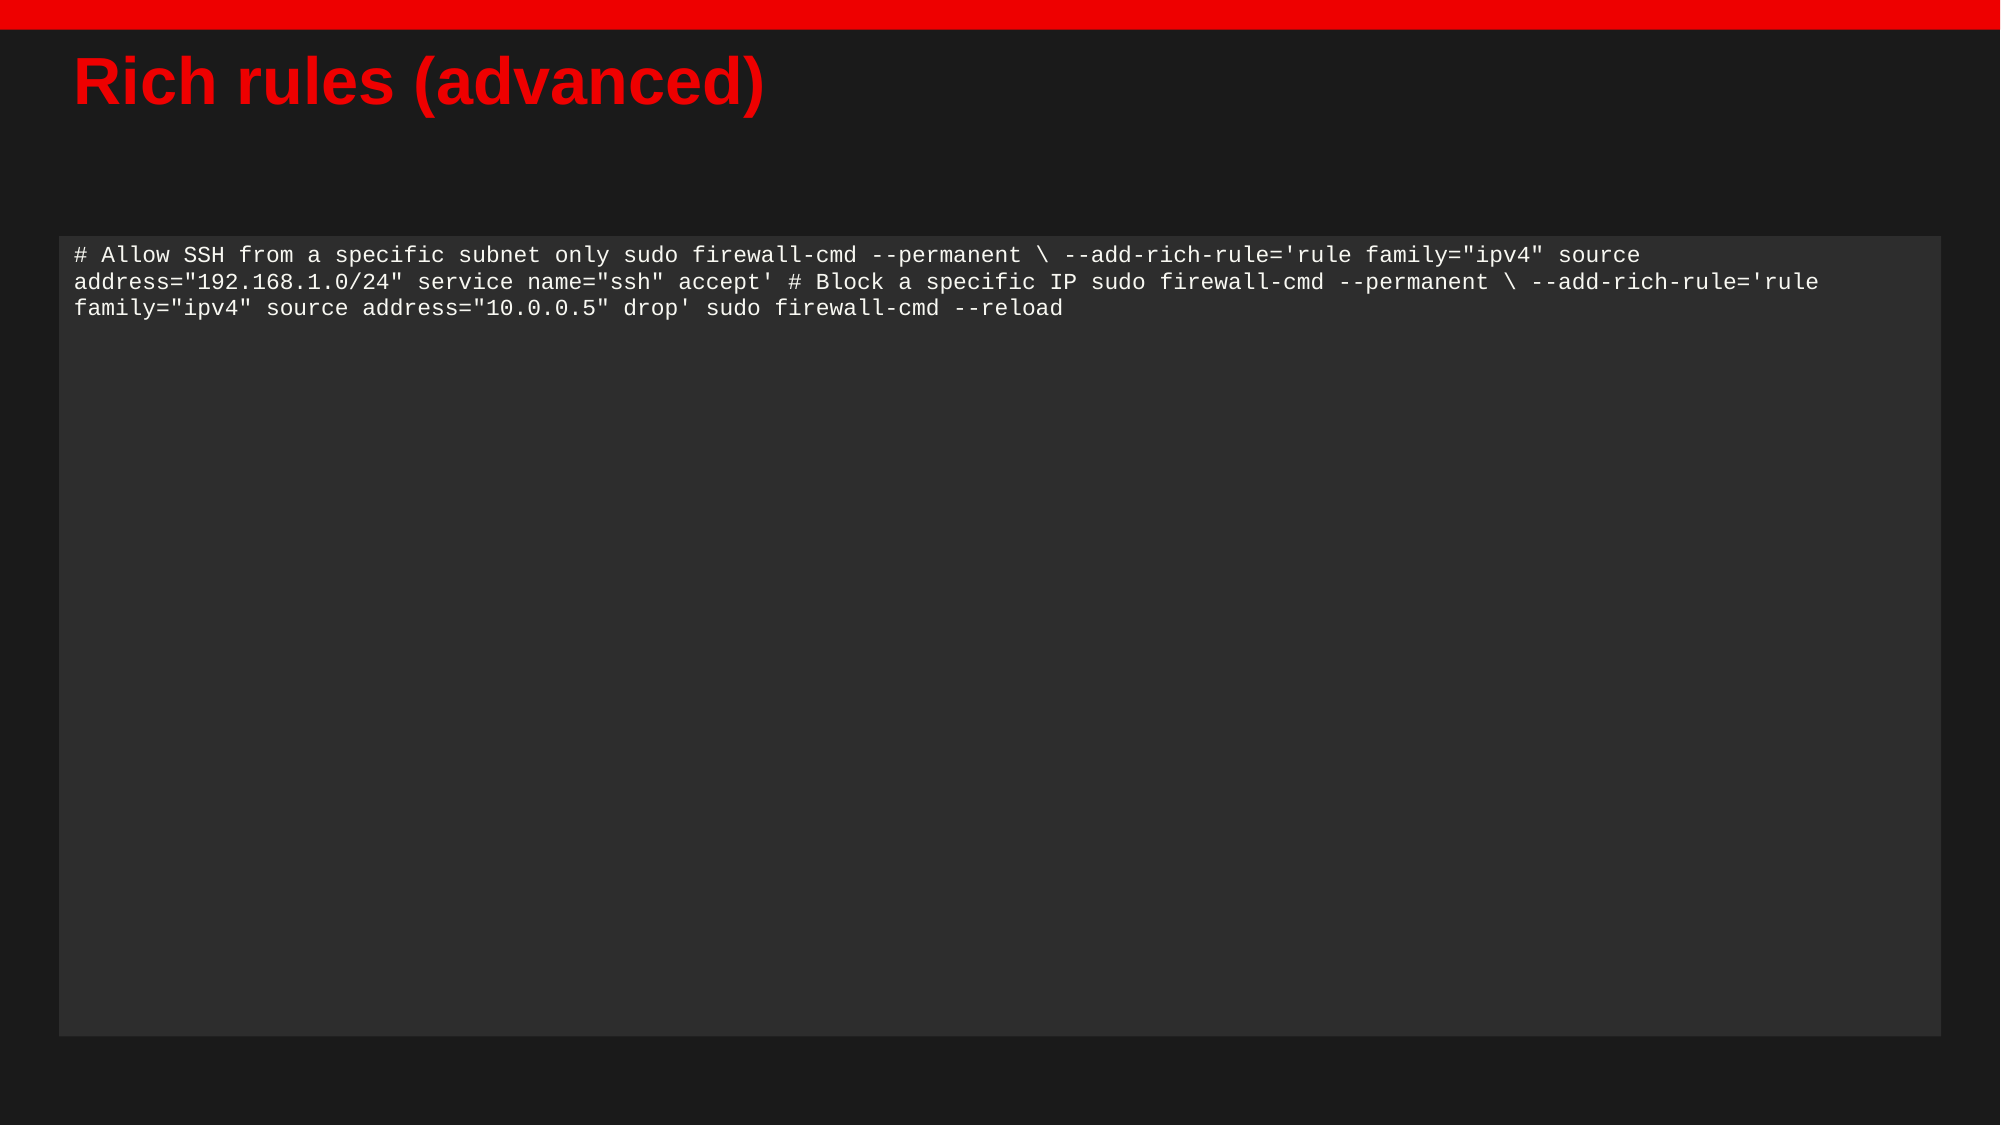

Rich rules (advanced)
# Allow SSH from a specific subnet only sudo firewall-cmd --permanent \ --add-rich-rule='rule family="ipv4" source address="192.168.1.0/24" service name="ssh" accept' # Block a specific IP sudo firewall-cmd --permanent \ --add-rich-rule='rule family="ipv4" source address="10.0.0.5" drop' sudo firewall-cmd --reload